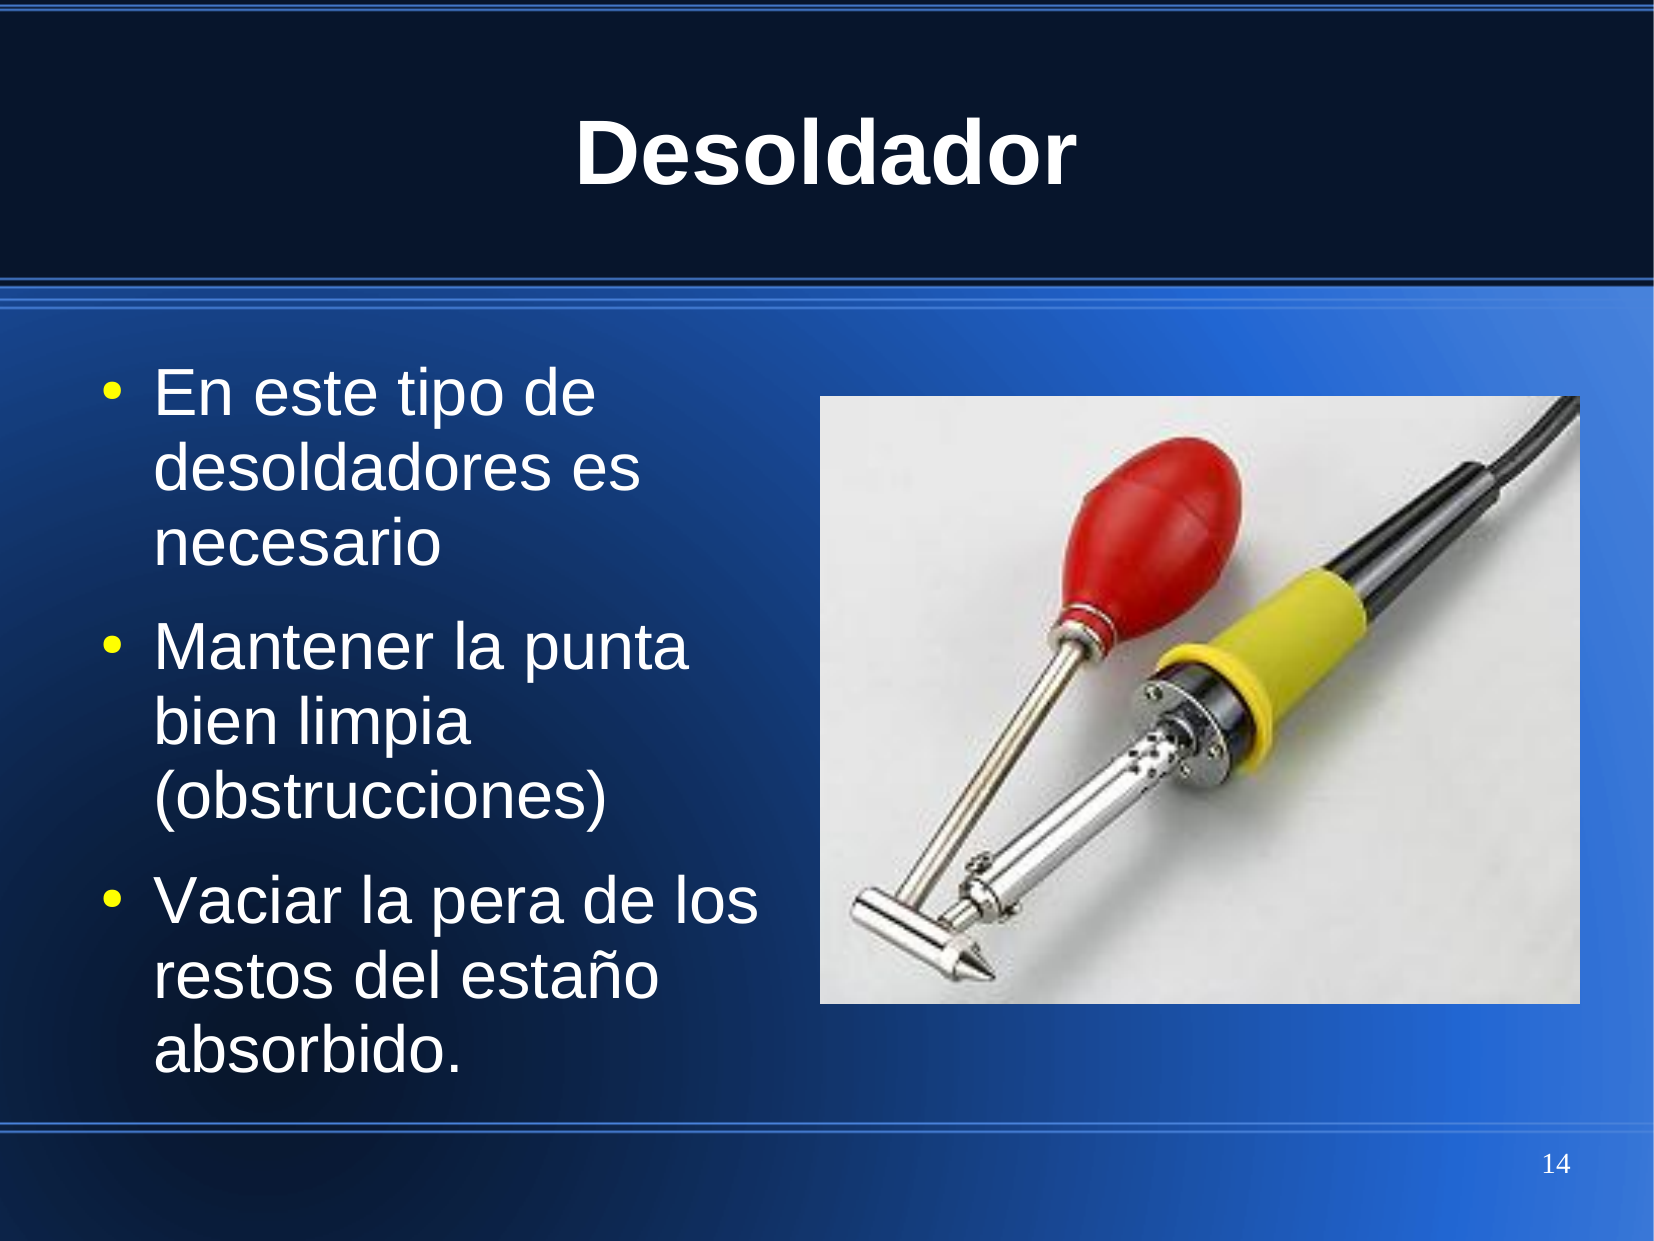

# Desoldador
En este tipo de desoldadores es necesario
Mantener la punta bien limpia (obstrucciones)
Vaciar la pera de los restos del estaño absorbido.
14